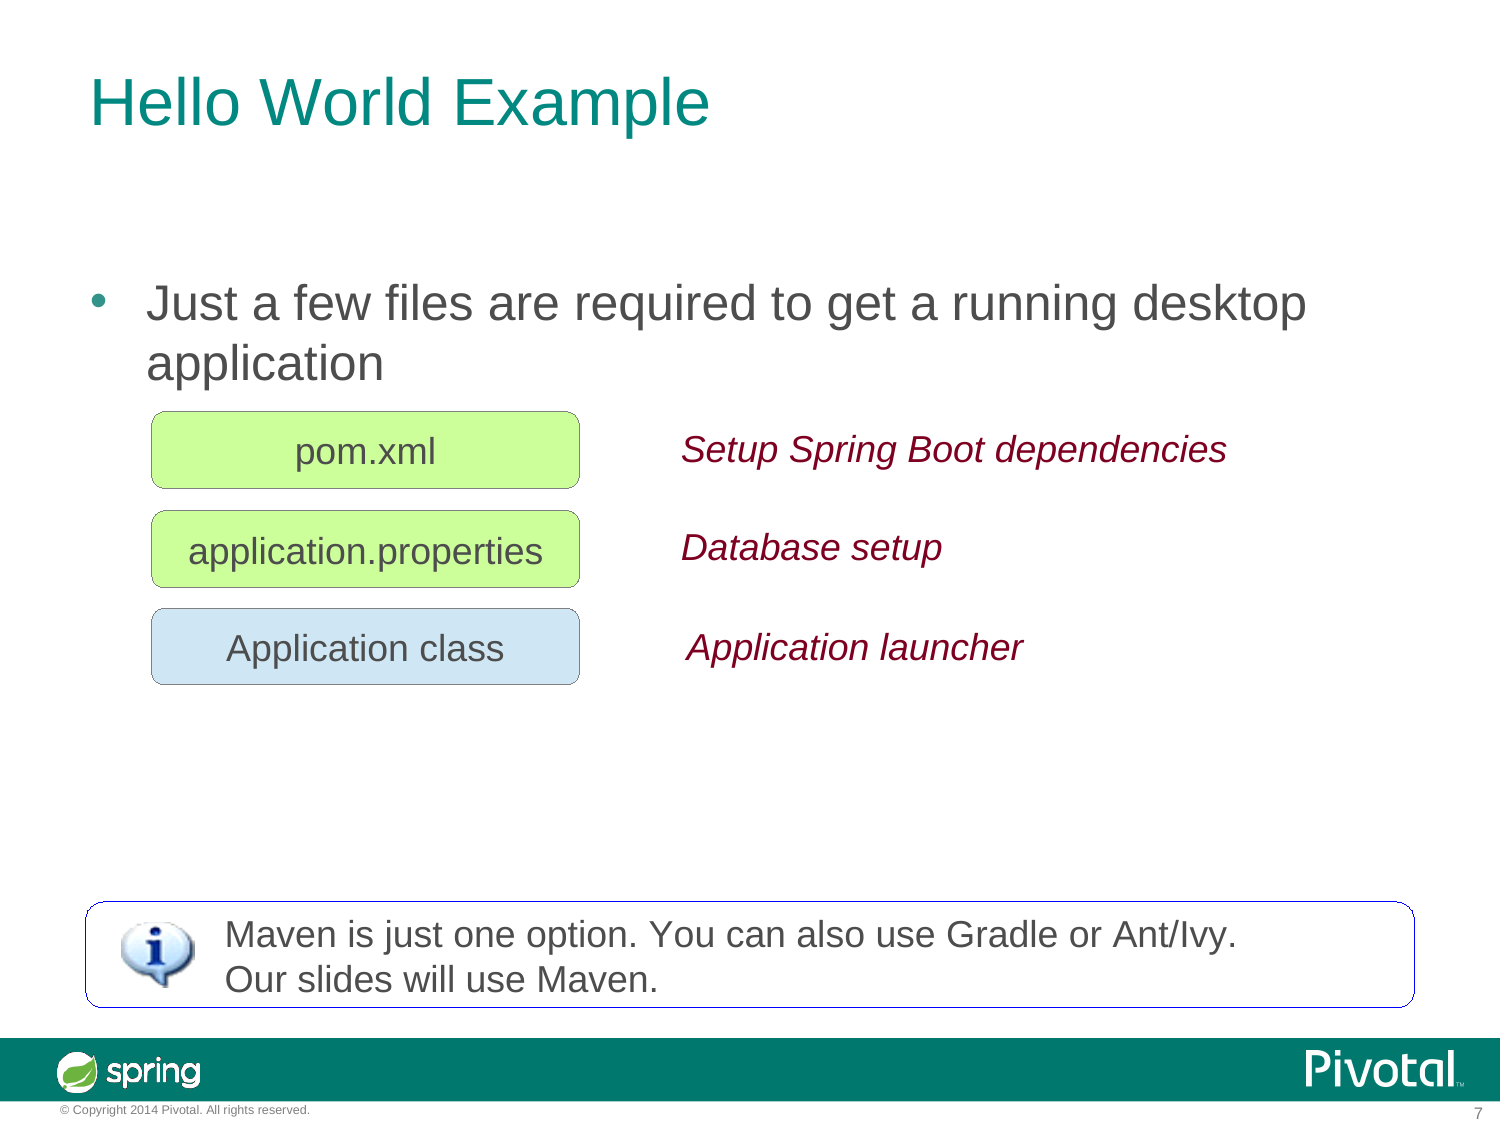

# Hello World Example
Just a few files are required to get a running desktop application
pom.xml
Setup Spring Boot dependencies
application.properties
Database setup
Application class
Application launcher
Maven is just one option. You can also use Gradle or Ant/Ivy.
Our slides will use Maven.